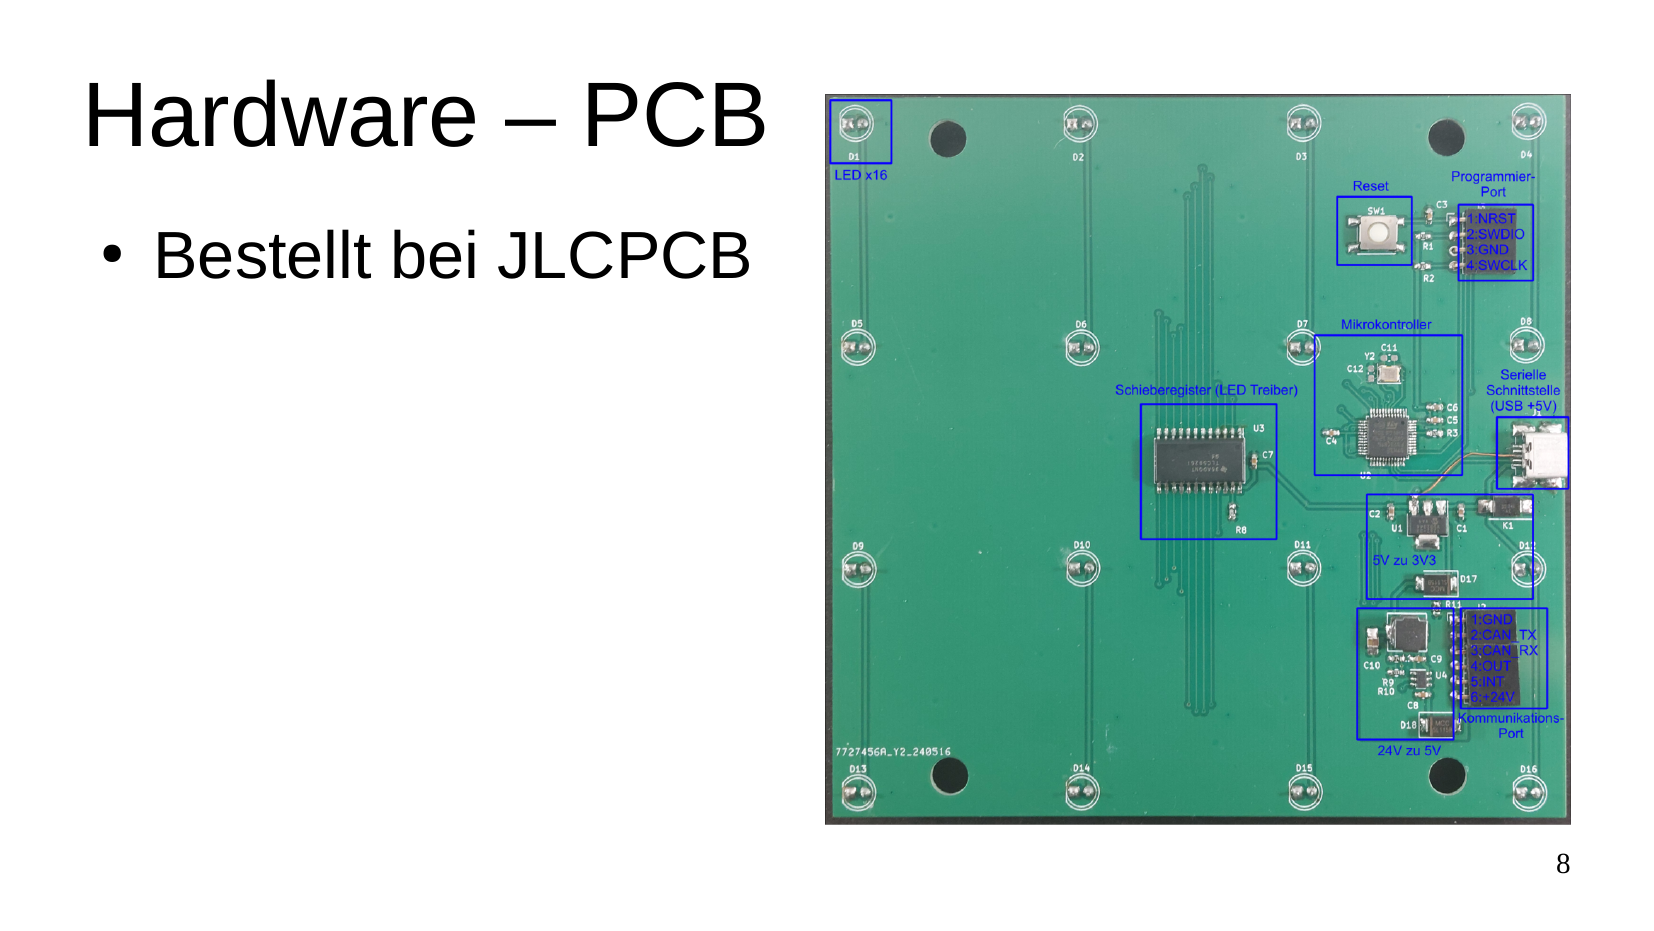

# Hardware – PCB
Bestellt bei JLCPCB
8